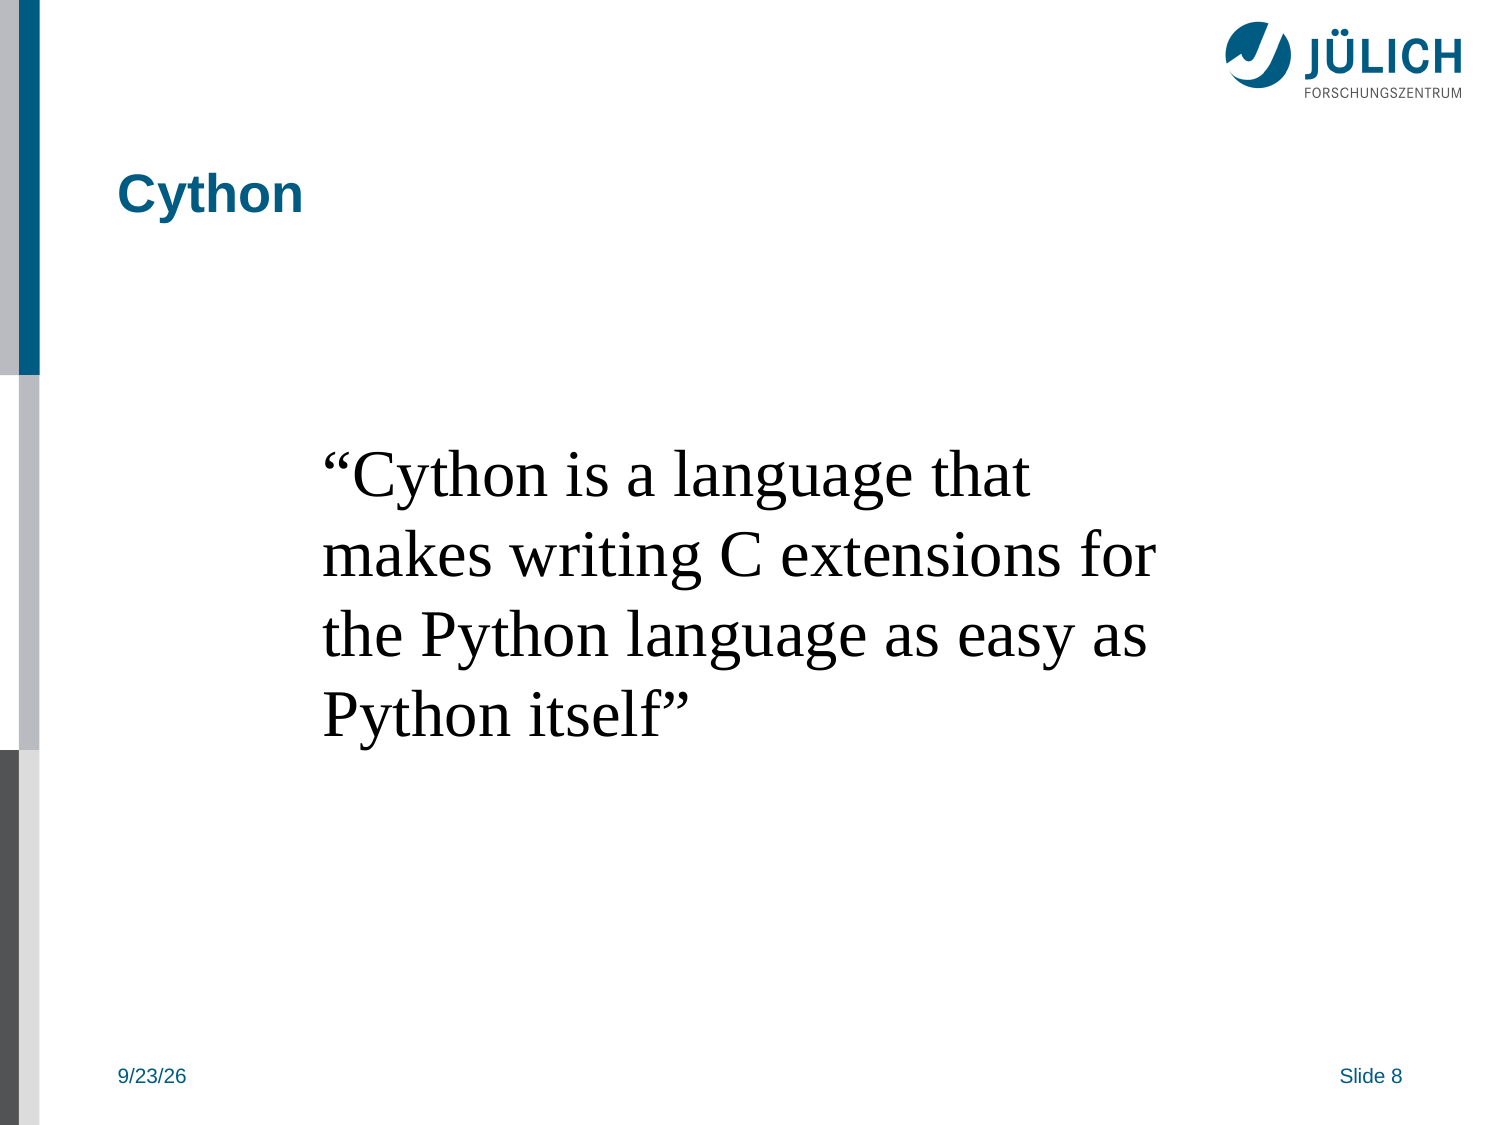

# Cython
“Cython is a language that makes writing C extensions for the Python language as easy as Python itself”